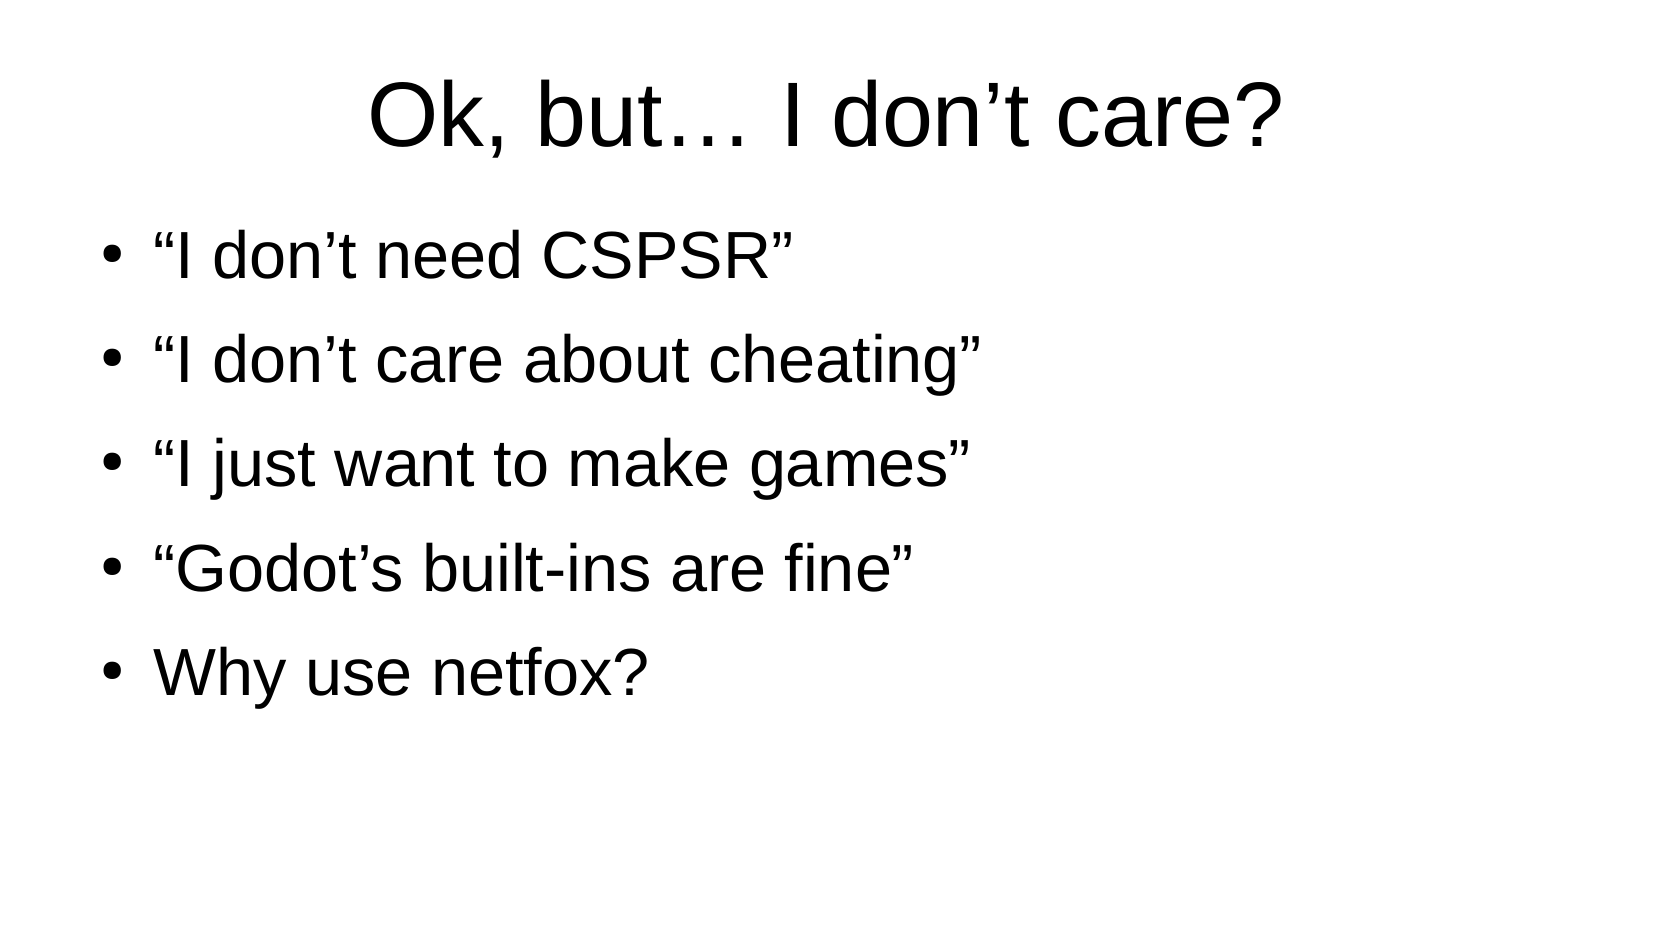

# Ok, but… I don’t care?
“I don’t need CSPSR”
“I don’t care about cheating”
“I just want to make games”
“Godot’s built-ins are fine”
Why use netfox?